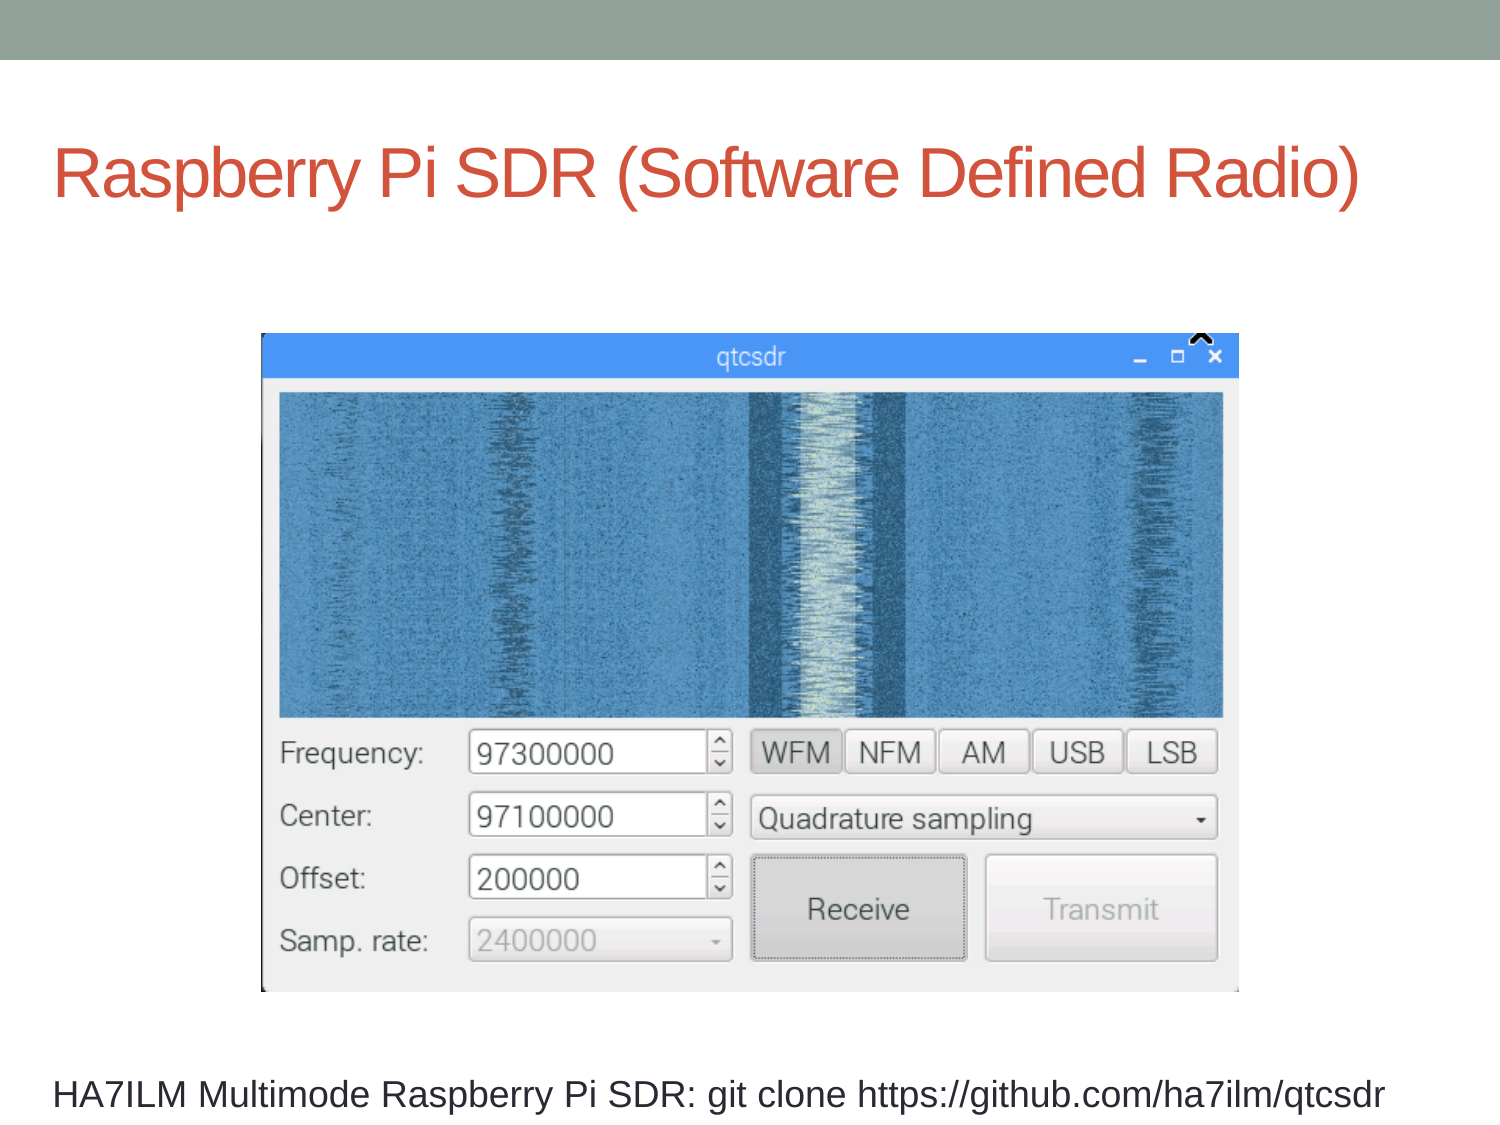

# Raspberry Pi SDR (Software Defined Radio)
HA7ILM Multimode Raspberry Pi SDR: git clone https://github.com/ha7ilm/qtcsdr